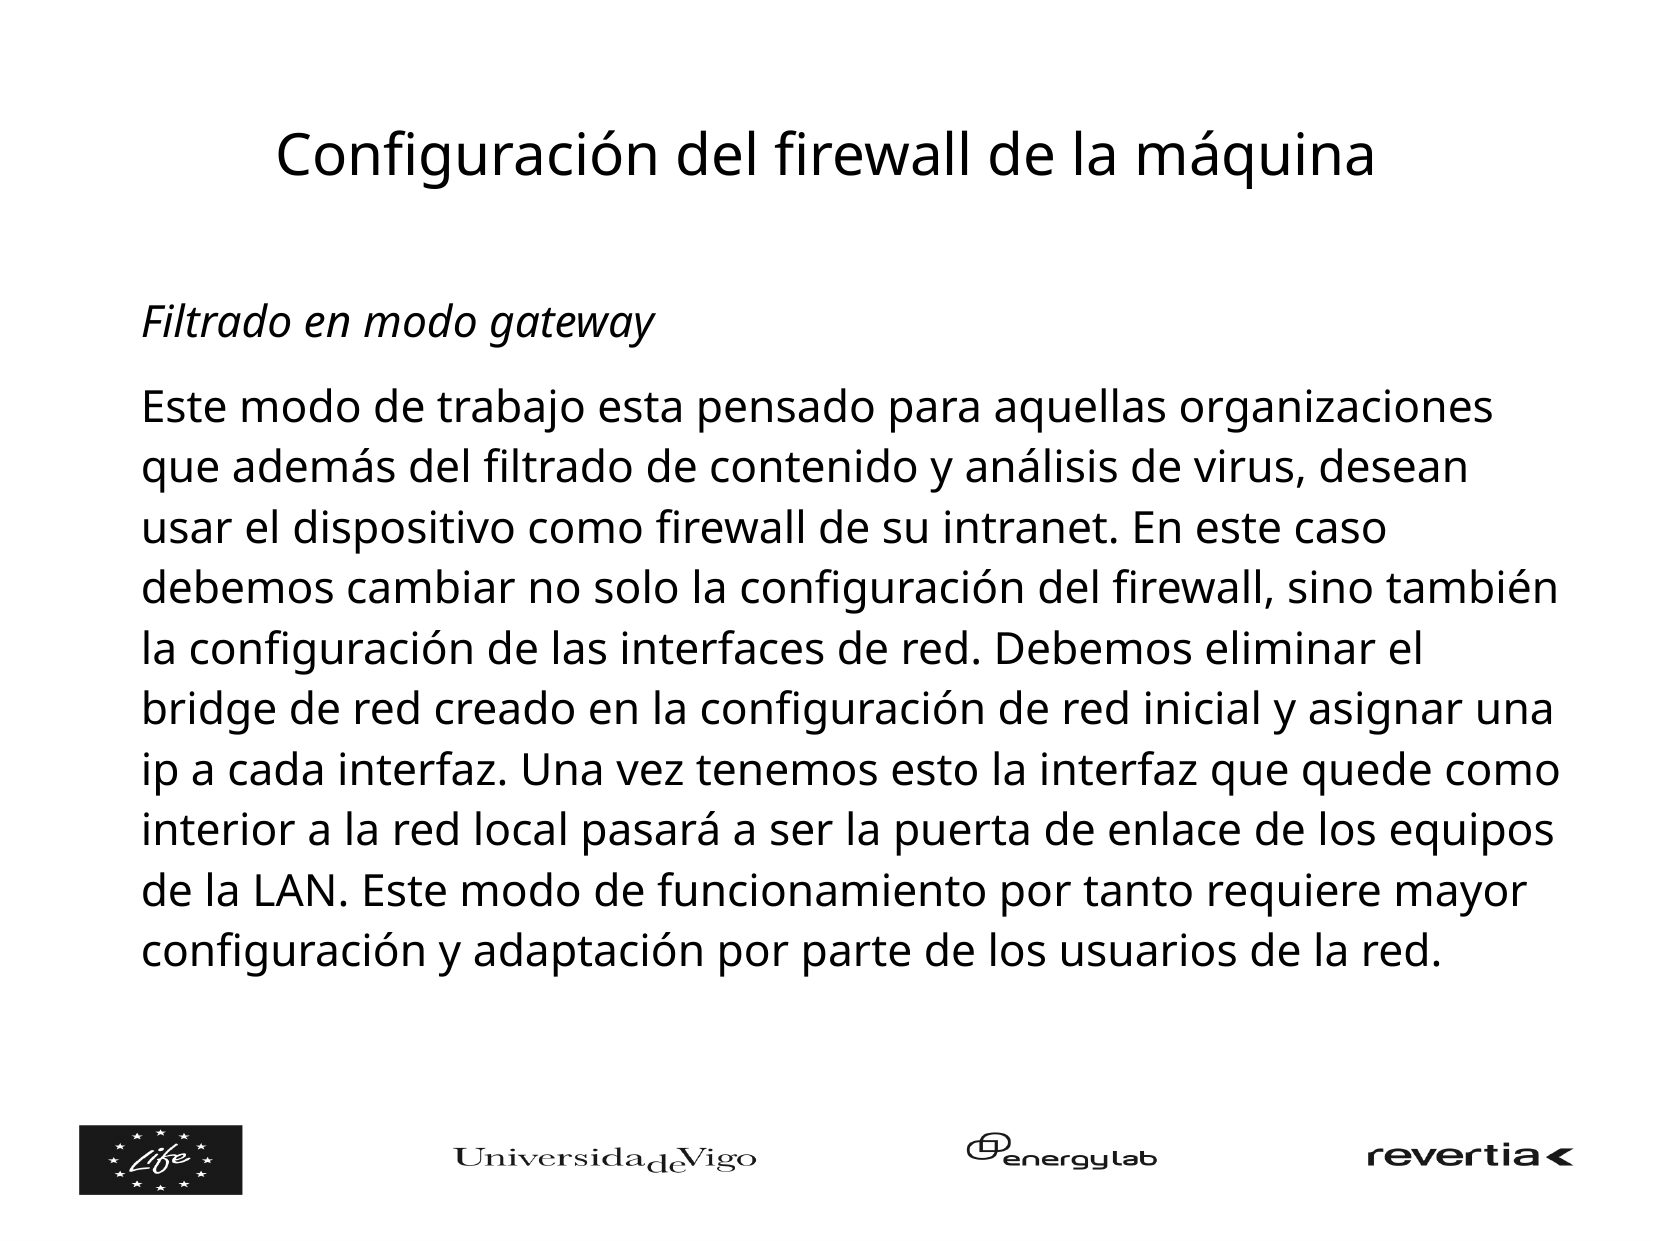

# Configuración del firewall de la máquina
Filtrado en modo gateway
Este modo de trabajo esta pensado para aquellas organizaciones que además del filtrado de contenido y análisis de virus, desean usar el dispositivo como firewall de su intranet. En este caso debemos cambiar no solo la configuración del firewall, sino también la configuración de las interfaces de red. Debemos eliminar el bridge de red creado en la configuración de red inicial y asignar una ip a cada interfaz. Una vez tenemos esto la interfaz que quede como interior a la red local pasará a ser la puerta de enlace de los equipos de la LAN. Este modo de funcionamiento por tanto requiere mayor configuración y adaptación por parte de los usuarios de la red.